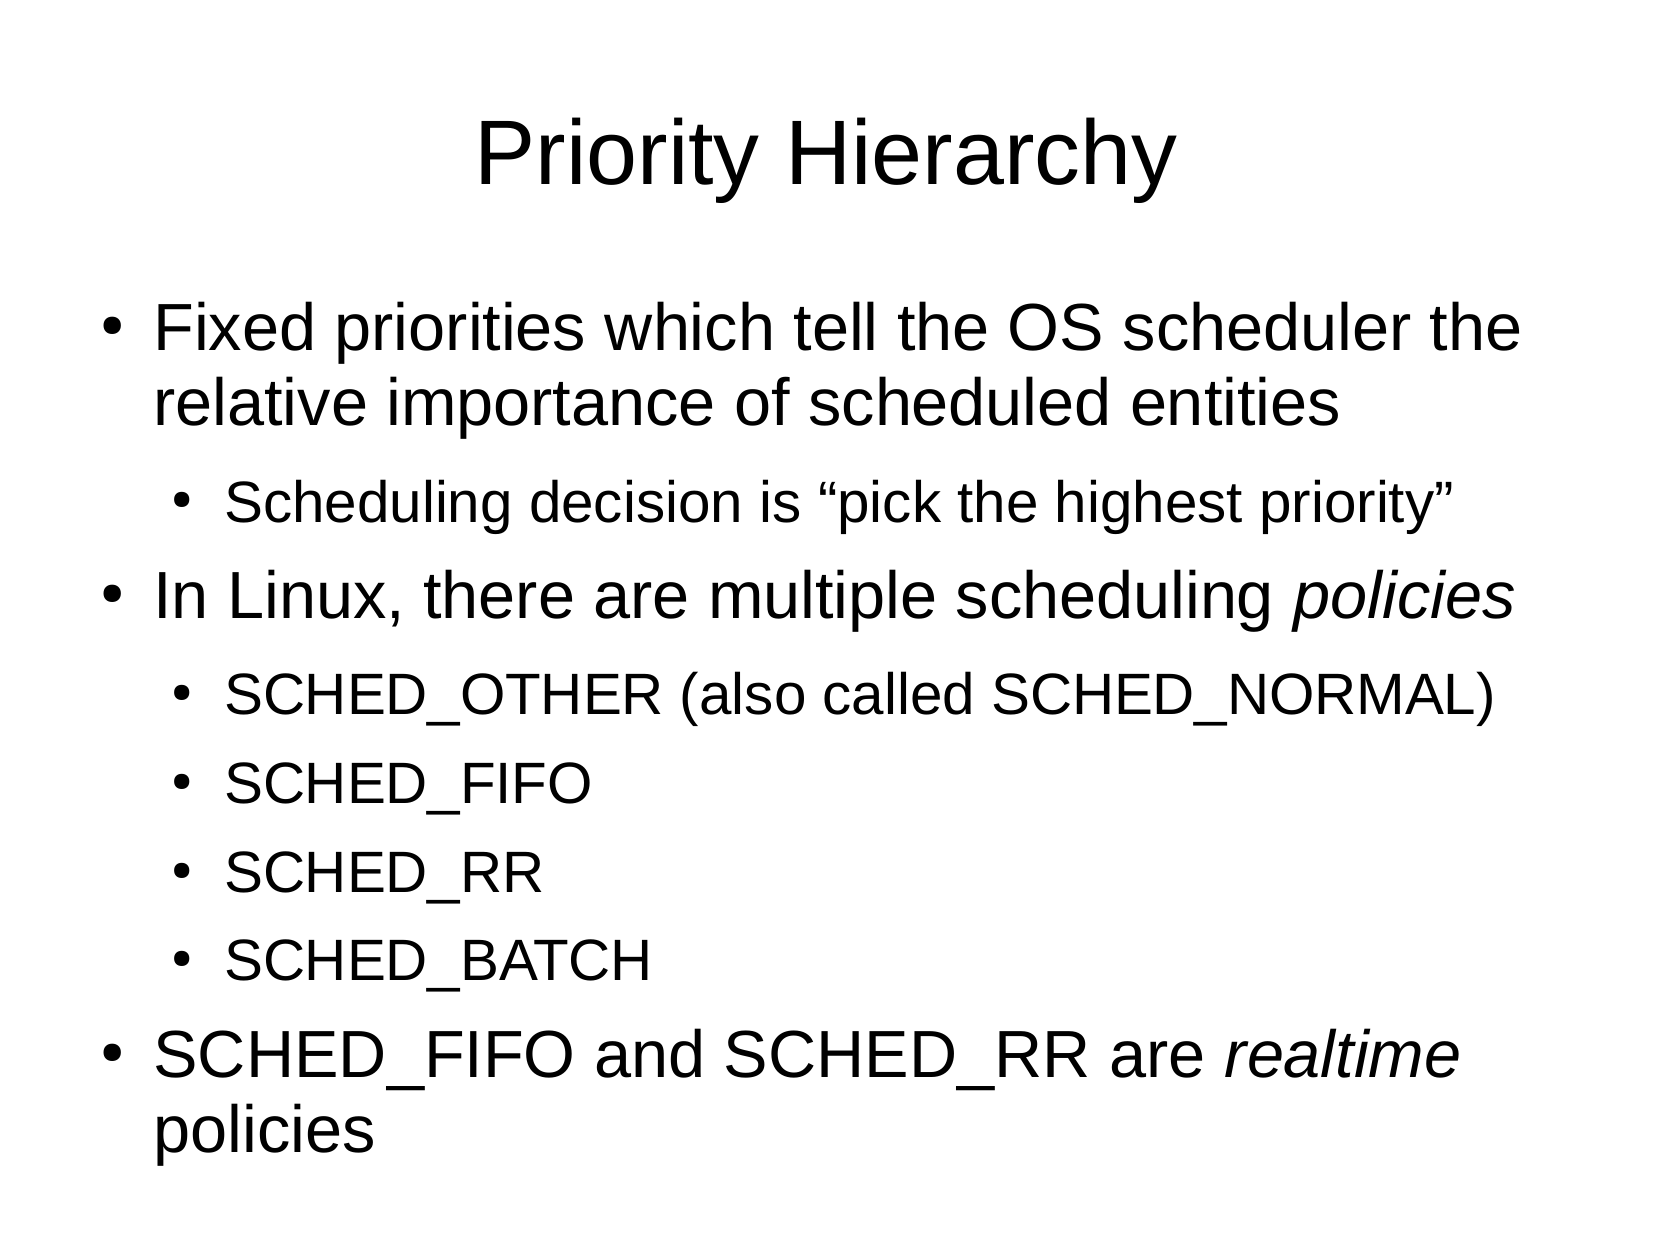

# Priority Hierarchy
Fixed priorities which tell the OS scheduler the relative importance of scheduled entities
Scheduling decision is “pick the highest priority”
In Linux, there are multiple scheduling policies
SCHED_OTHER (also called SCHED_NORMAL)
SCHED_FIFO
SCHED_RR
SCHED_BATCH
SCHED_FIFO and SCHED_RR are realtime policies